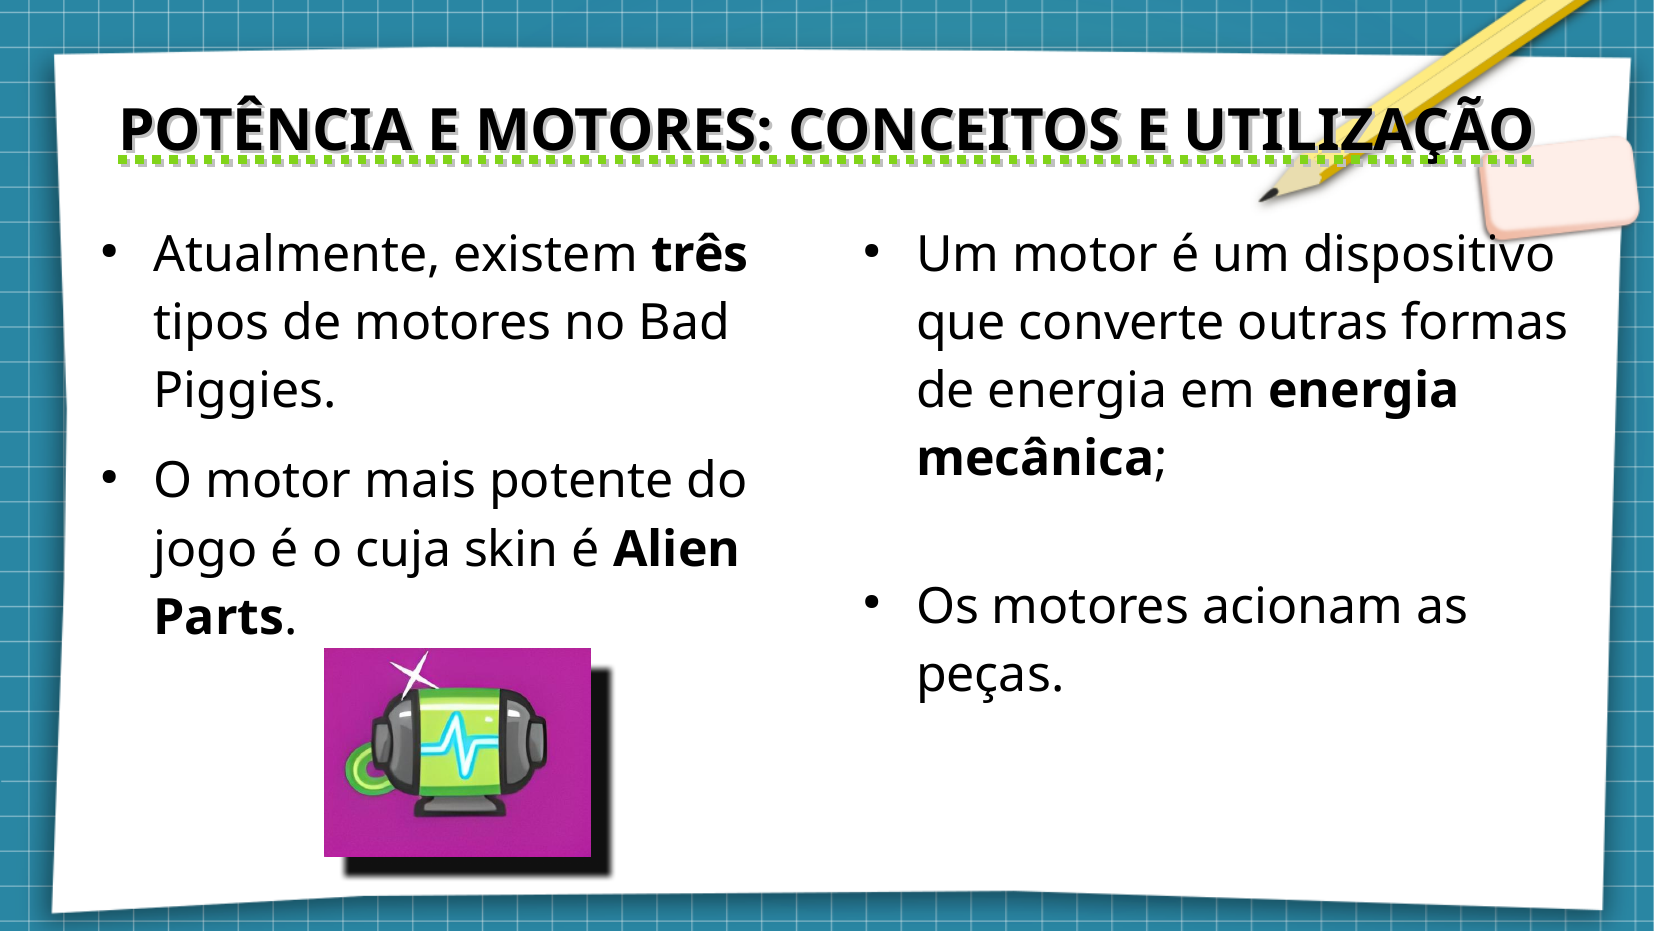

# Potência e motores: Conceitos e utilização
Atualmente, existem três tipos de motores no Bad Piggies.
O motor mais potente do jogo é o cuja skin é Alien Parts.
Um motor é um dispositivo que converte outras formas de energia em energia mecânica;
Os motores acionam as peças.